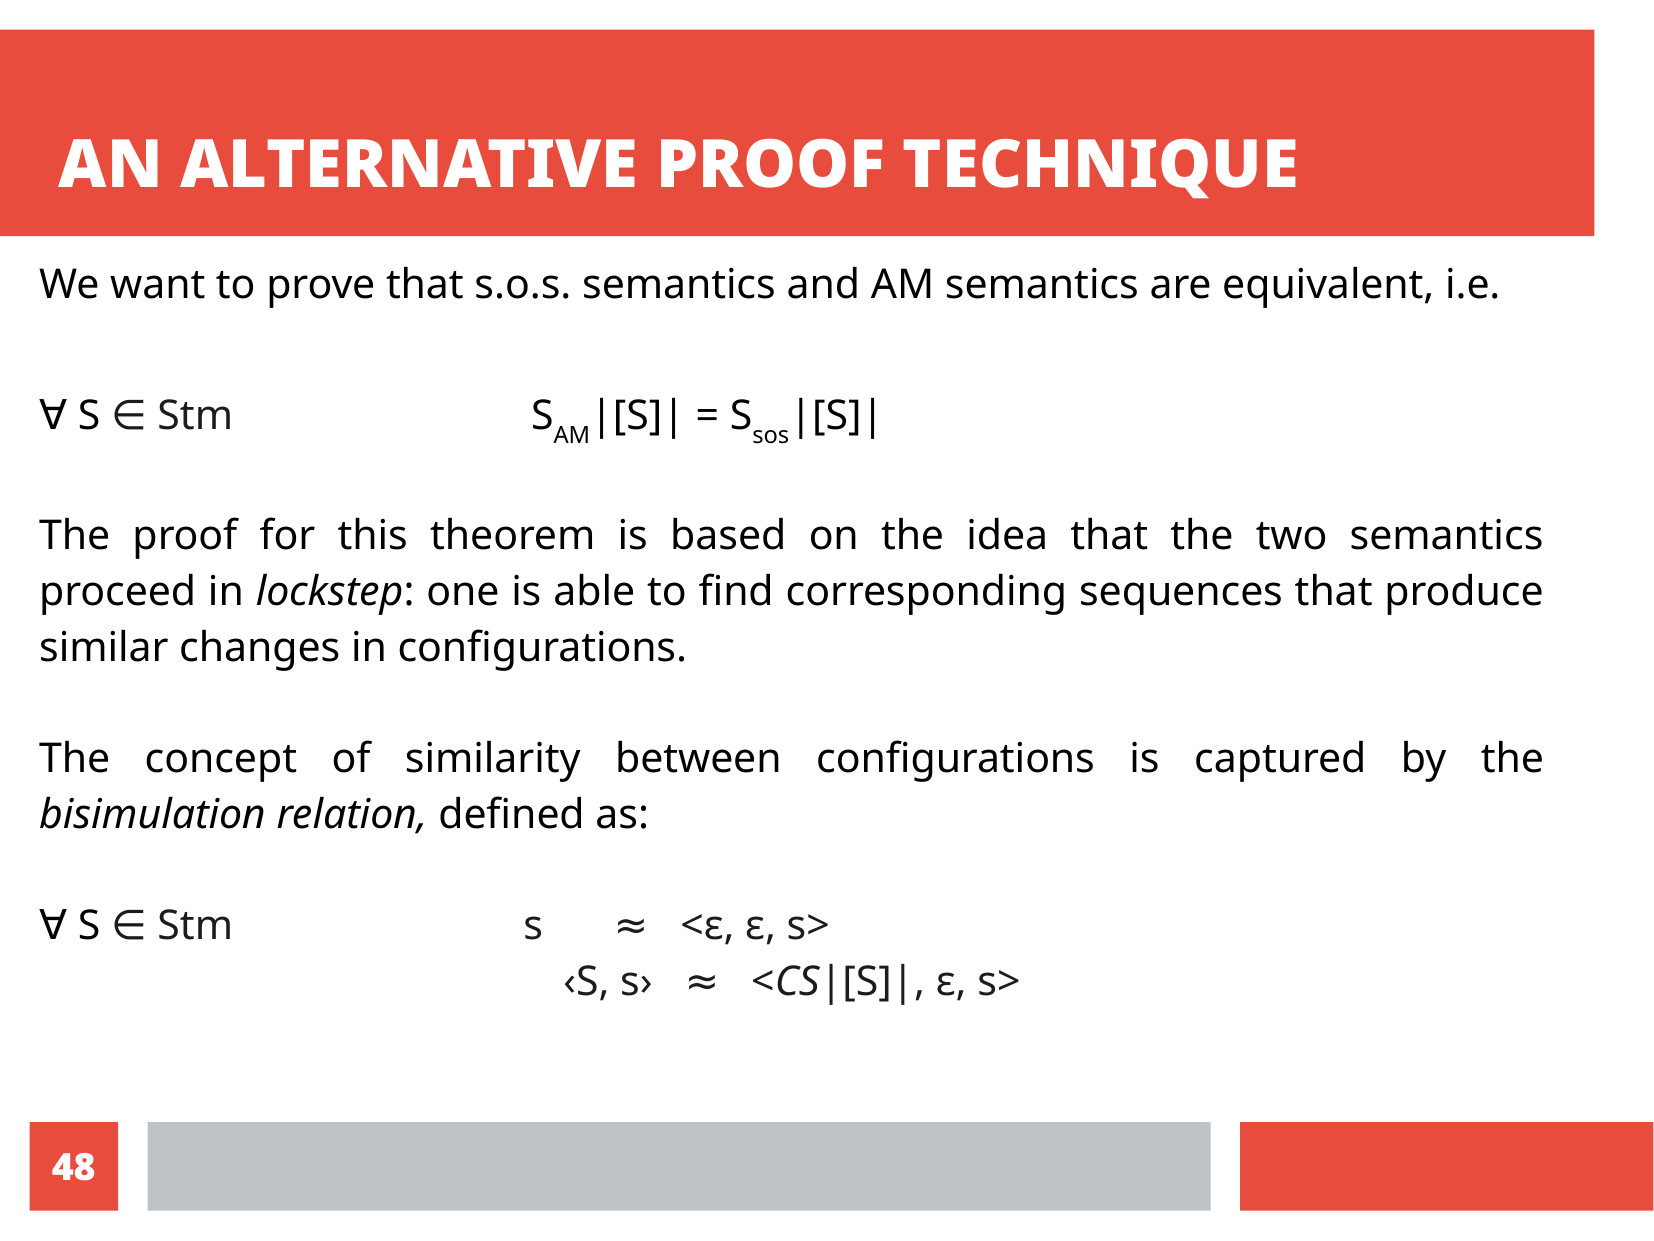

# AN ALTERNATIVE PROOF TECHNIQUE
We want to prove that s.o.s. semantics and AM semantics are equivalent, i.e.
∀ S ∈ Stm			 		 		 	SAM|[S]| = Ssos|[S]|
The proof for this theorem is based on the idea that the two semantics proceed in lockstep: one is able to find corresponding sequences that produce similar changes in configurations.
The concept of similarity between configurations is captured by the bisimulation relation, defined as:
∀ S ∈ Stm 		 				 	 s 		 ≈ <ε, ε, s>
‹S, s› ≈ <CS|[S]|, ε, s>
48